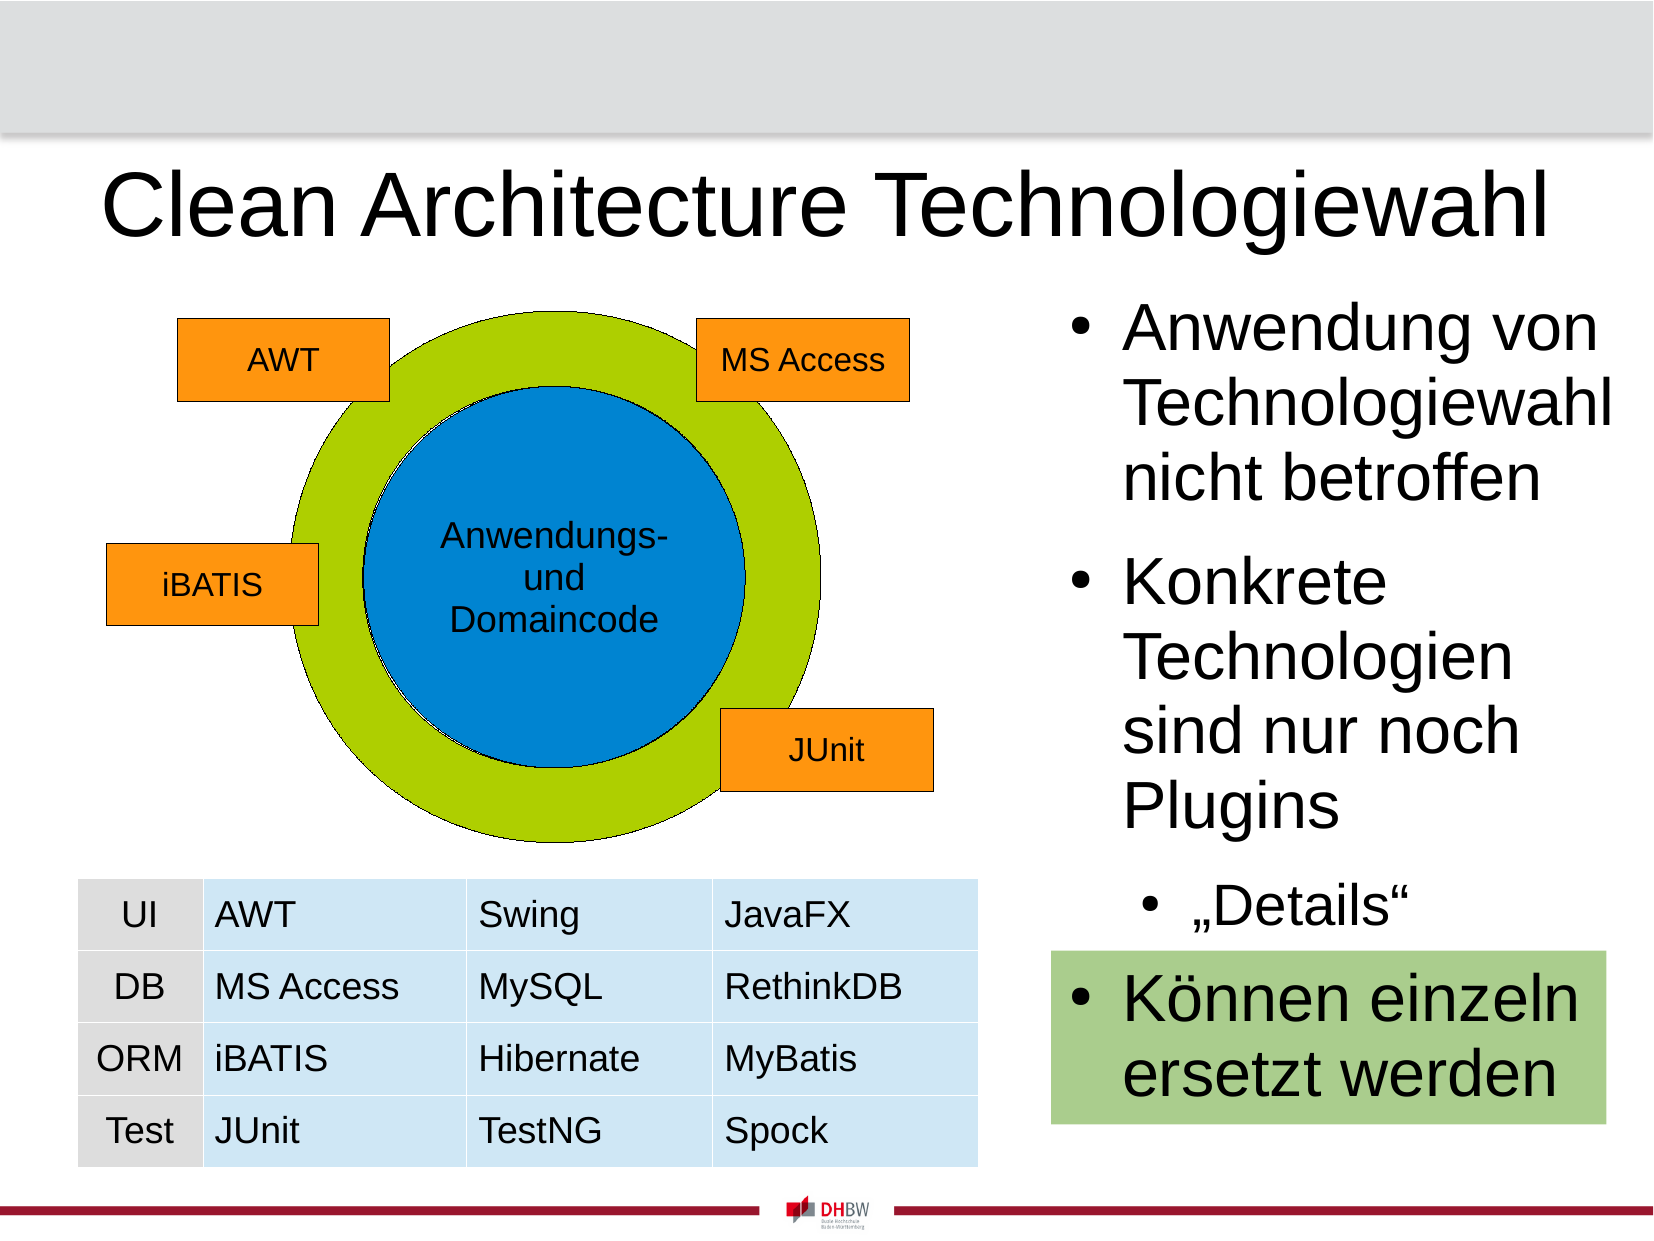

# Clean Architecture Technologiewahl
Anwendung von Technologiewahl nicht betroffen
Konkrete Technologien sind nur noch Plugins
„Details“
Können einzeln ersetzt werden
AWT
MS Access
Anwendungs-
und
Domaincode
iBATIS
JUnit
| UI | AWT | Swing | JavaFX |
| --- | --- | --- | --- |
| DB | MS Access | MySQL | RethinkDB |
| ORM | iBATIS | Hibernate | MyBatis |
| Test | JUnit | TestNG | Spock |